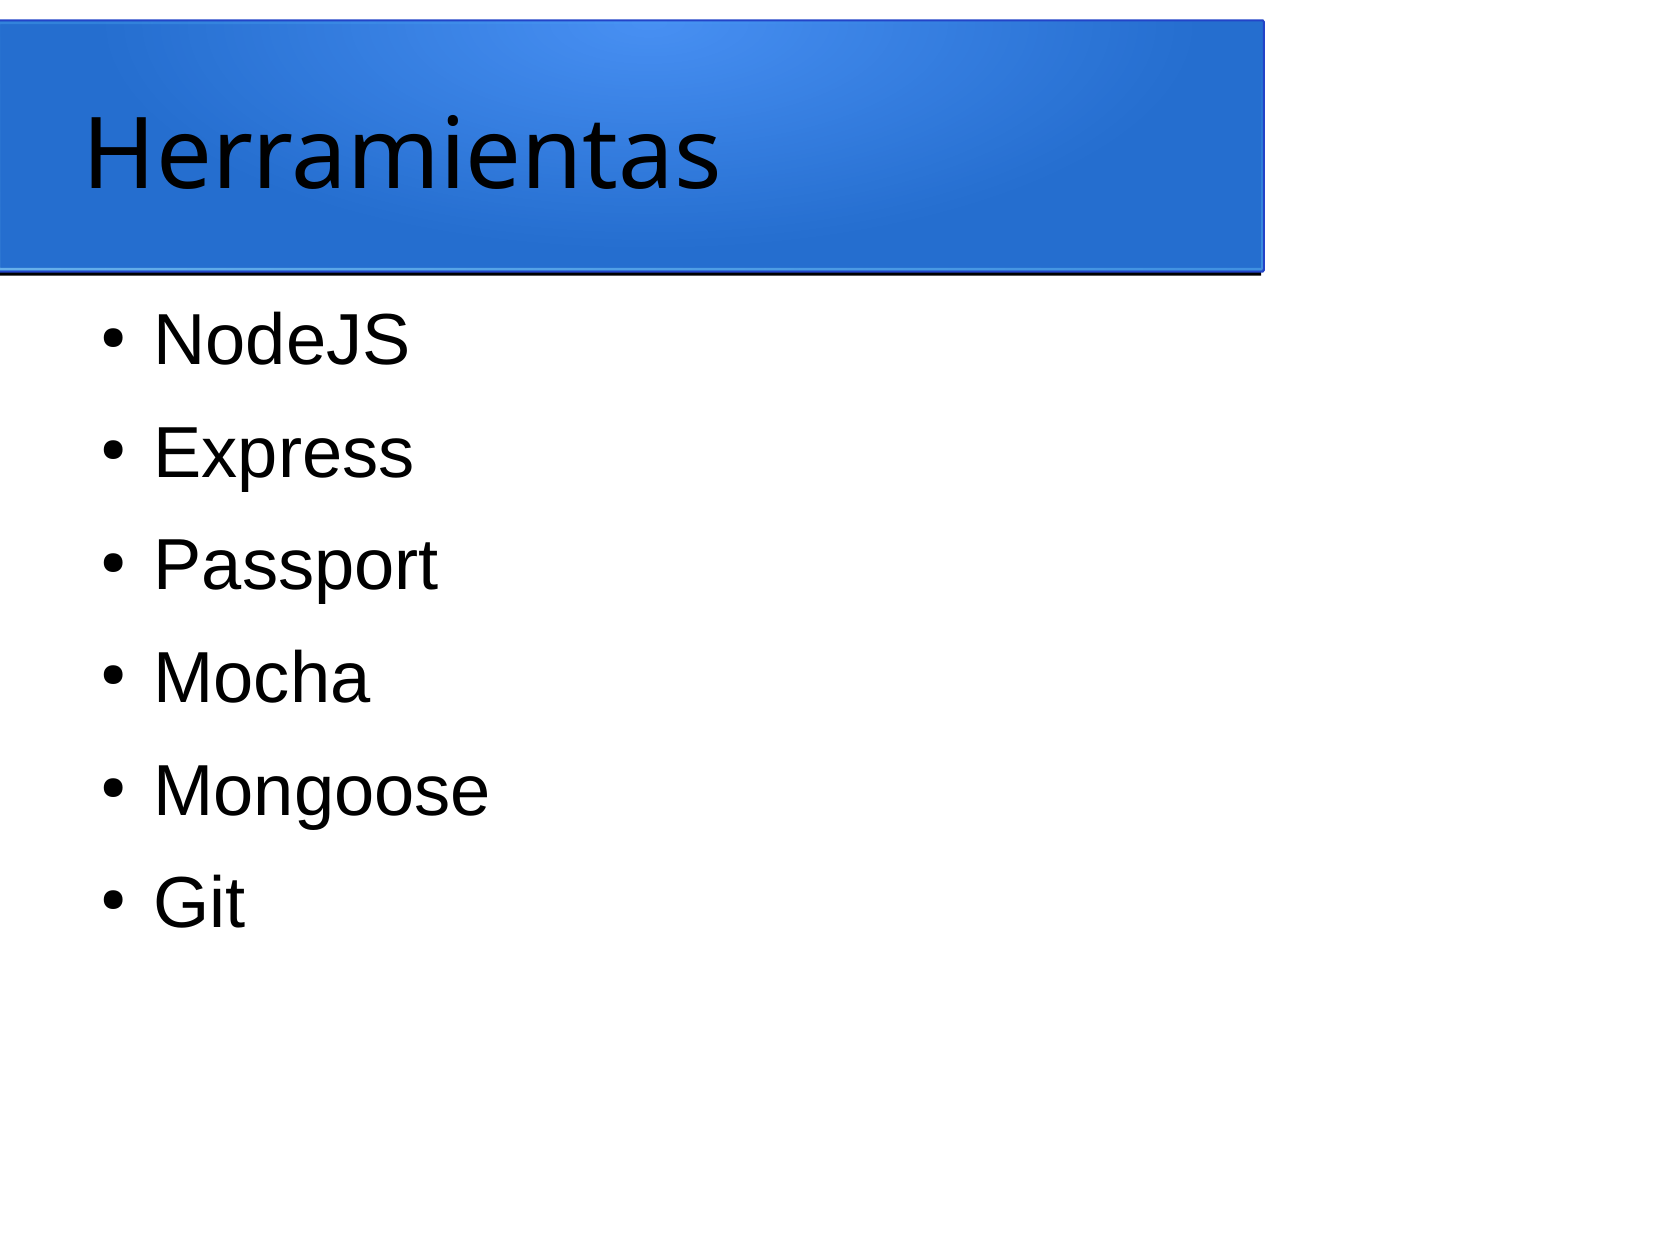

# Herramientas
NodeJS
Express
Passport
Mocha
Mongoose
Git